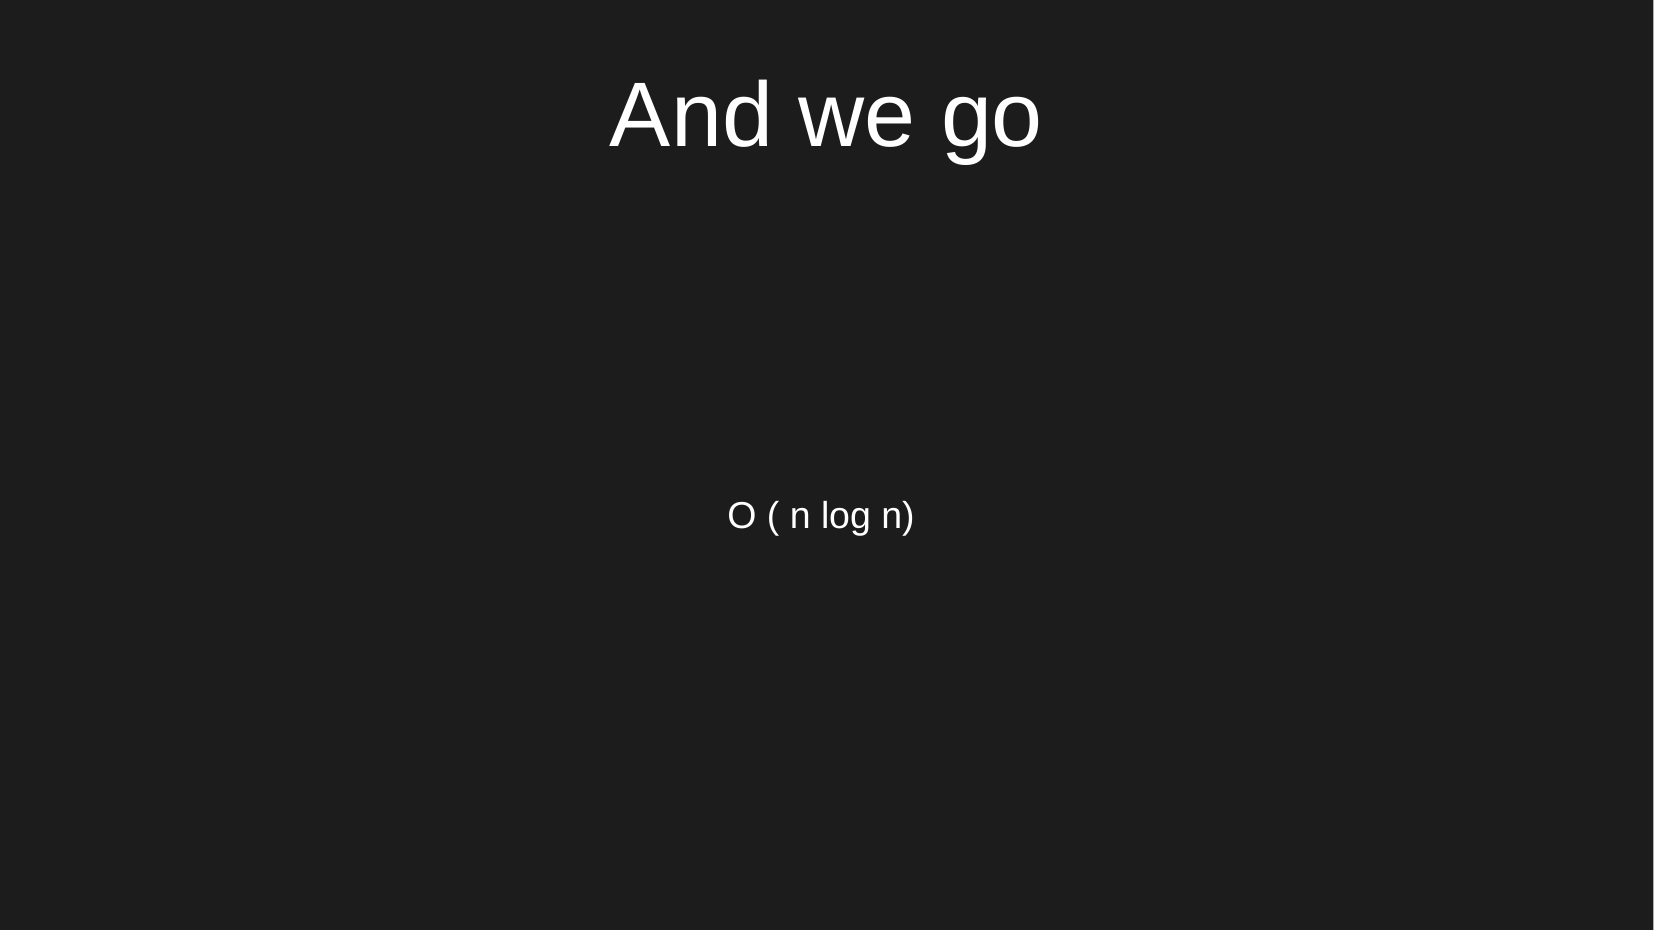

# And we go
O ( n log n)